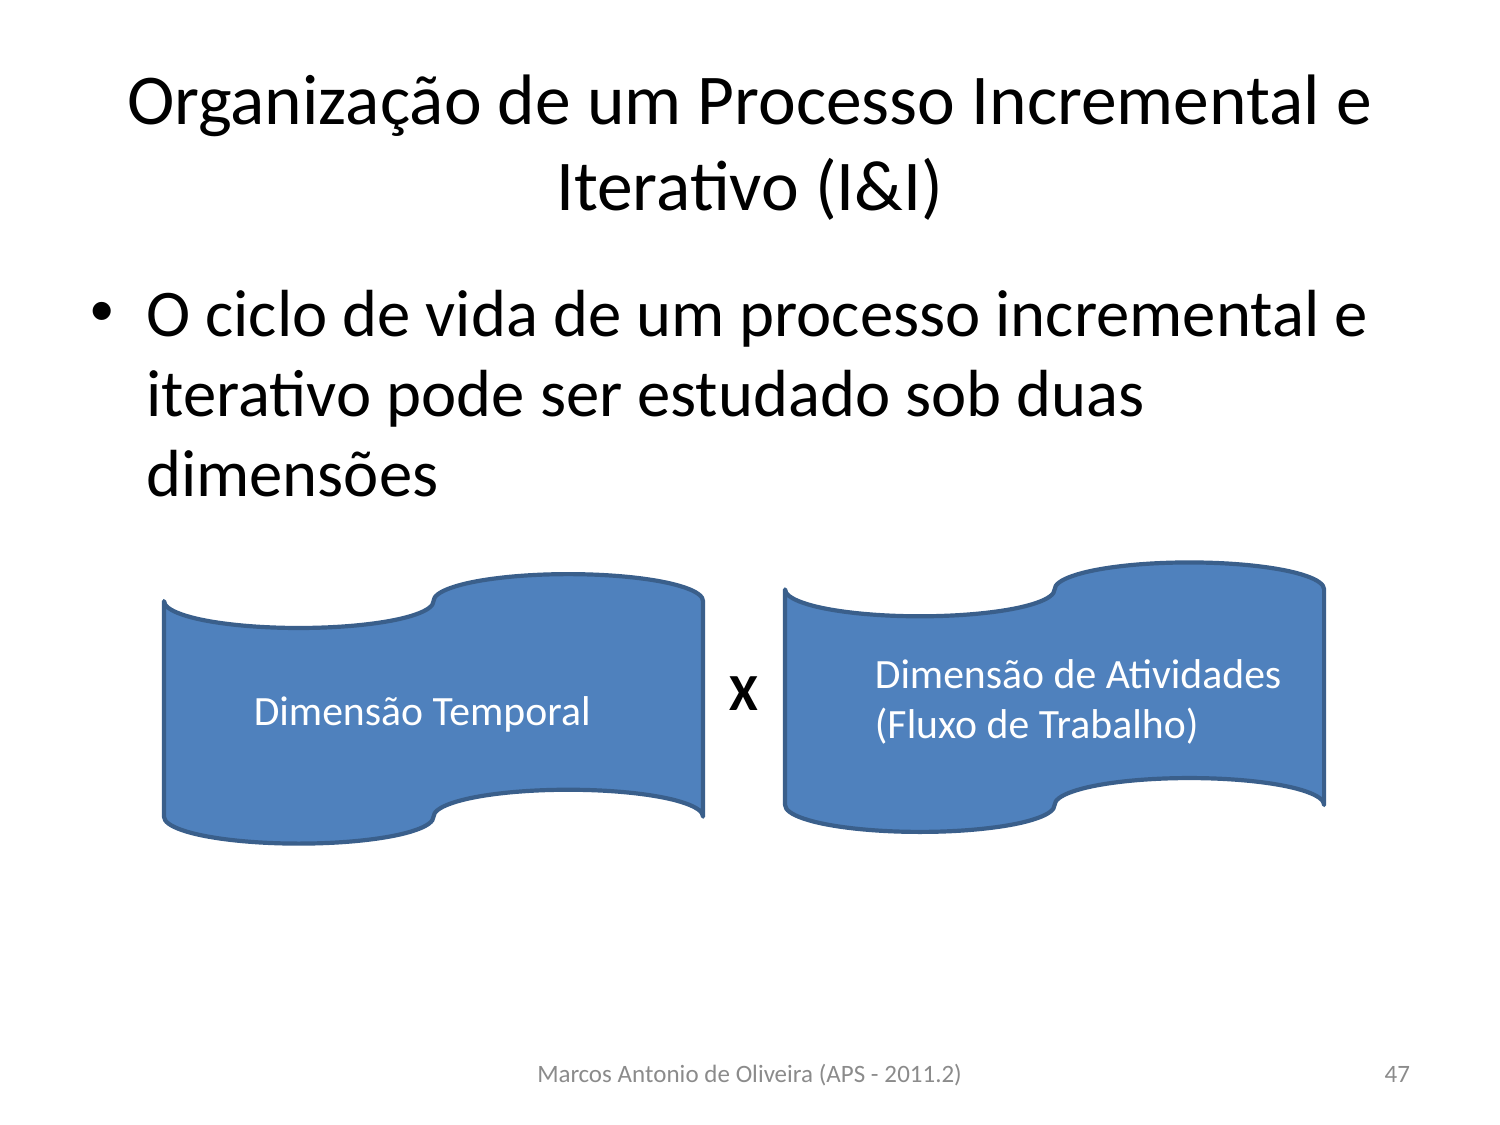

# Organização de um Processo Incremental e Iterativo (I&I)
O ciclo de vida de um processo incremental e iterativo pode ser estudado sob duas dimensões
Dimensão de Atividades (Fluxo de Trabalho)
Dimensão Temporal
X
Marcos Antonio de Oliveira (APS - 2011.2)